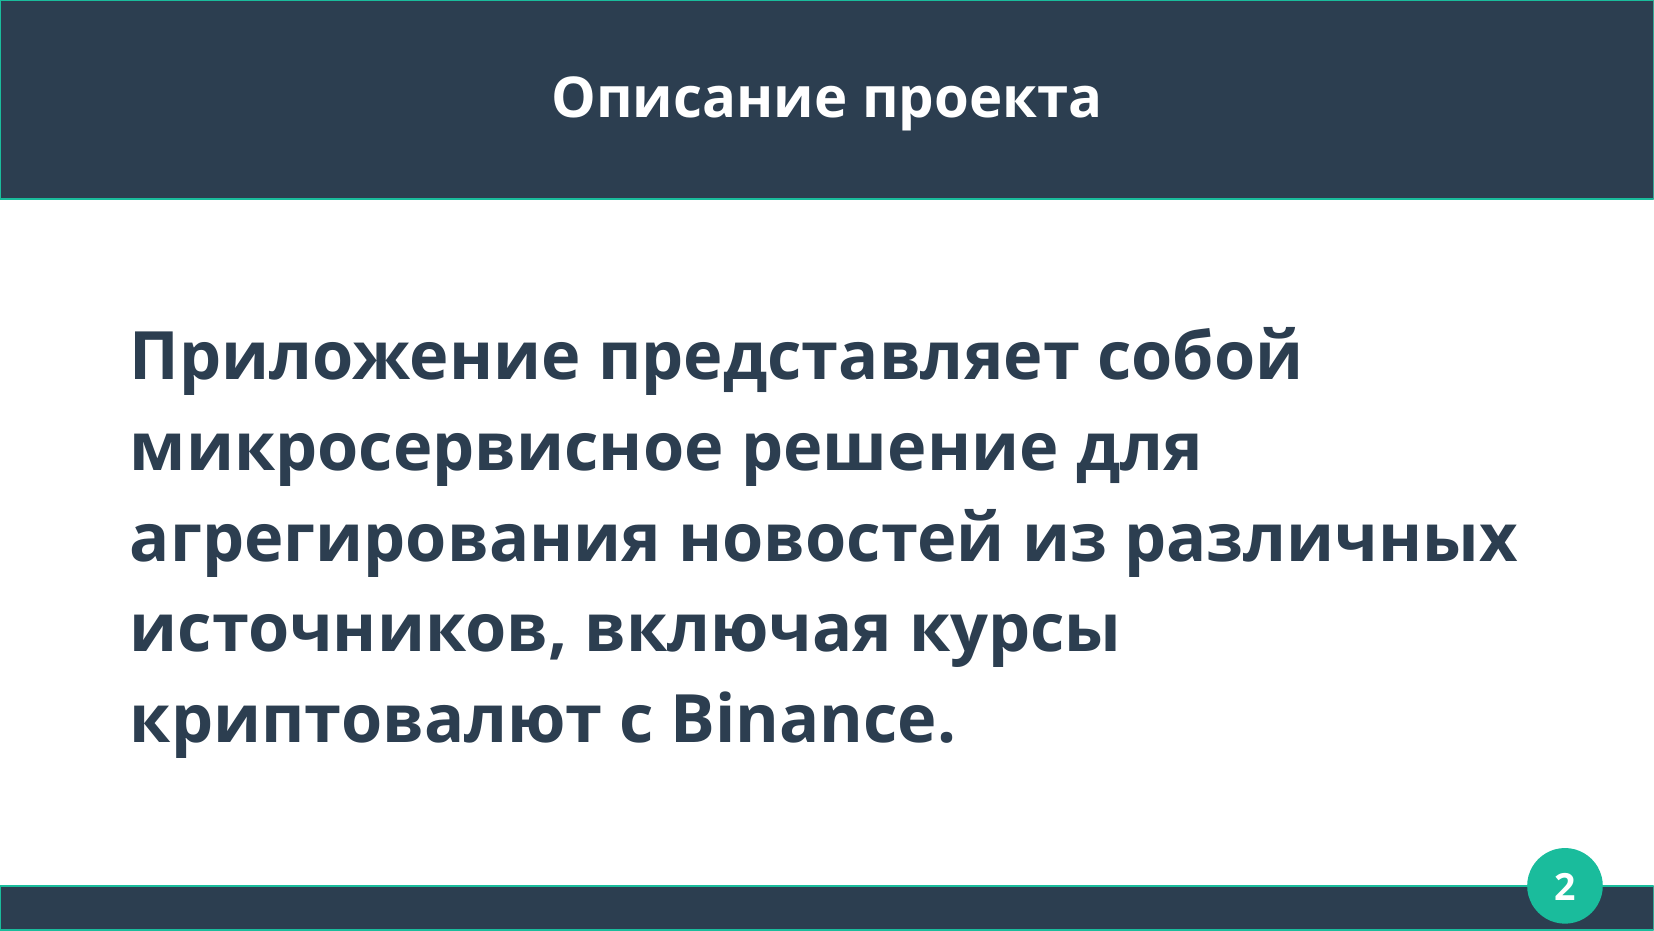

# Описание проекта
Приложение представляет собой микросервисное решение для агрегирования новостей из различных источников, включая курсы криптовалют с Binance.
2